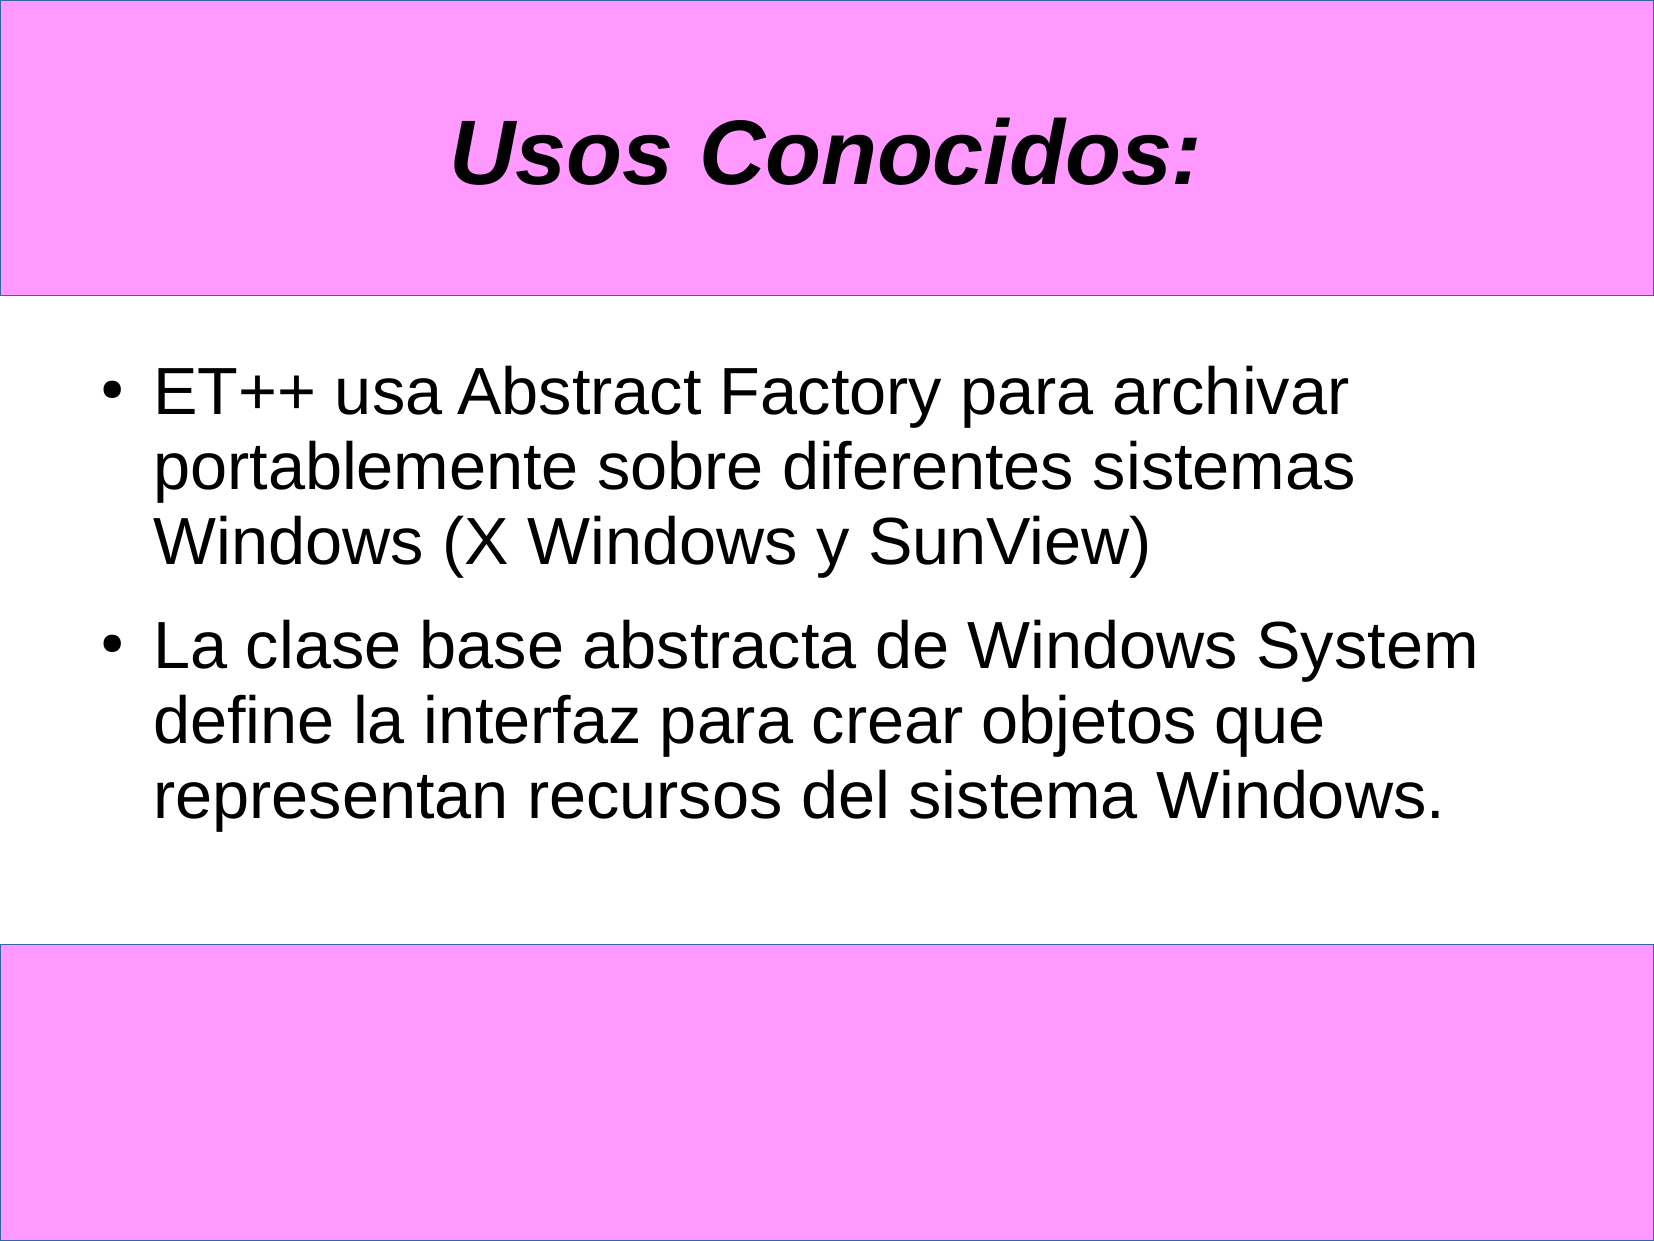

# Usos Conocidos:
ET++ usa Abstract Factory para archivar portablemente sobre diferentes sistemas Windows (X Windows y SunView)
La clase base abstracta de Windows System define la interfaz para crear objetos que representan recursos del sistema Windows.